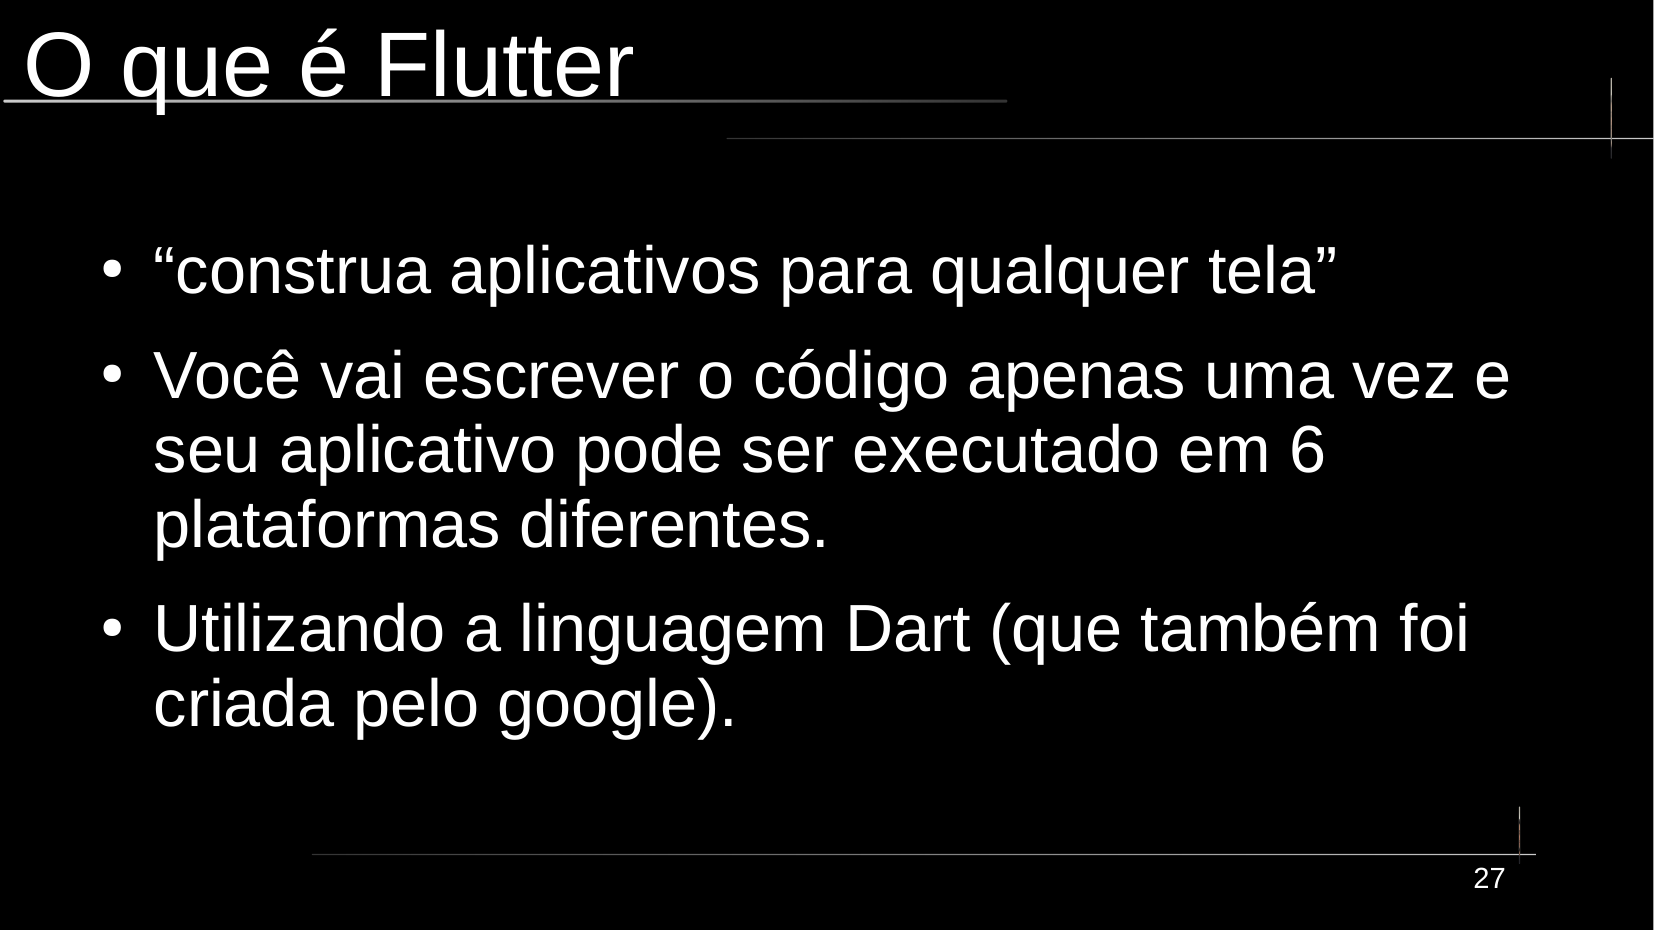

# O que é Flutter
“construa aplicativos para qualquer tela”
Você vai escrever o código apenas uma vez e seu aplicativo pode ser executado em 6 plataformas diferentes.
Utilizando a linguagem Dart (que também foi criada pelo google).
27